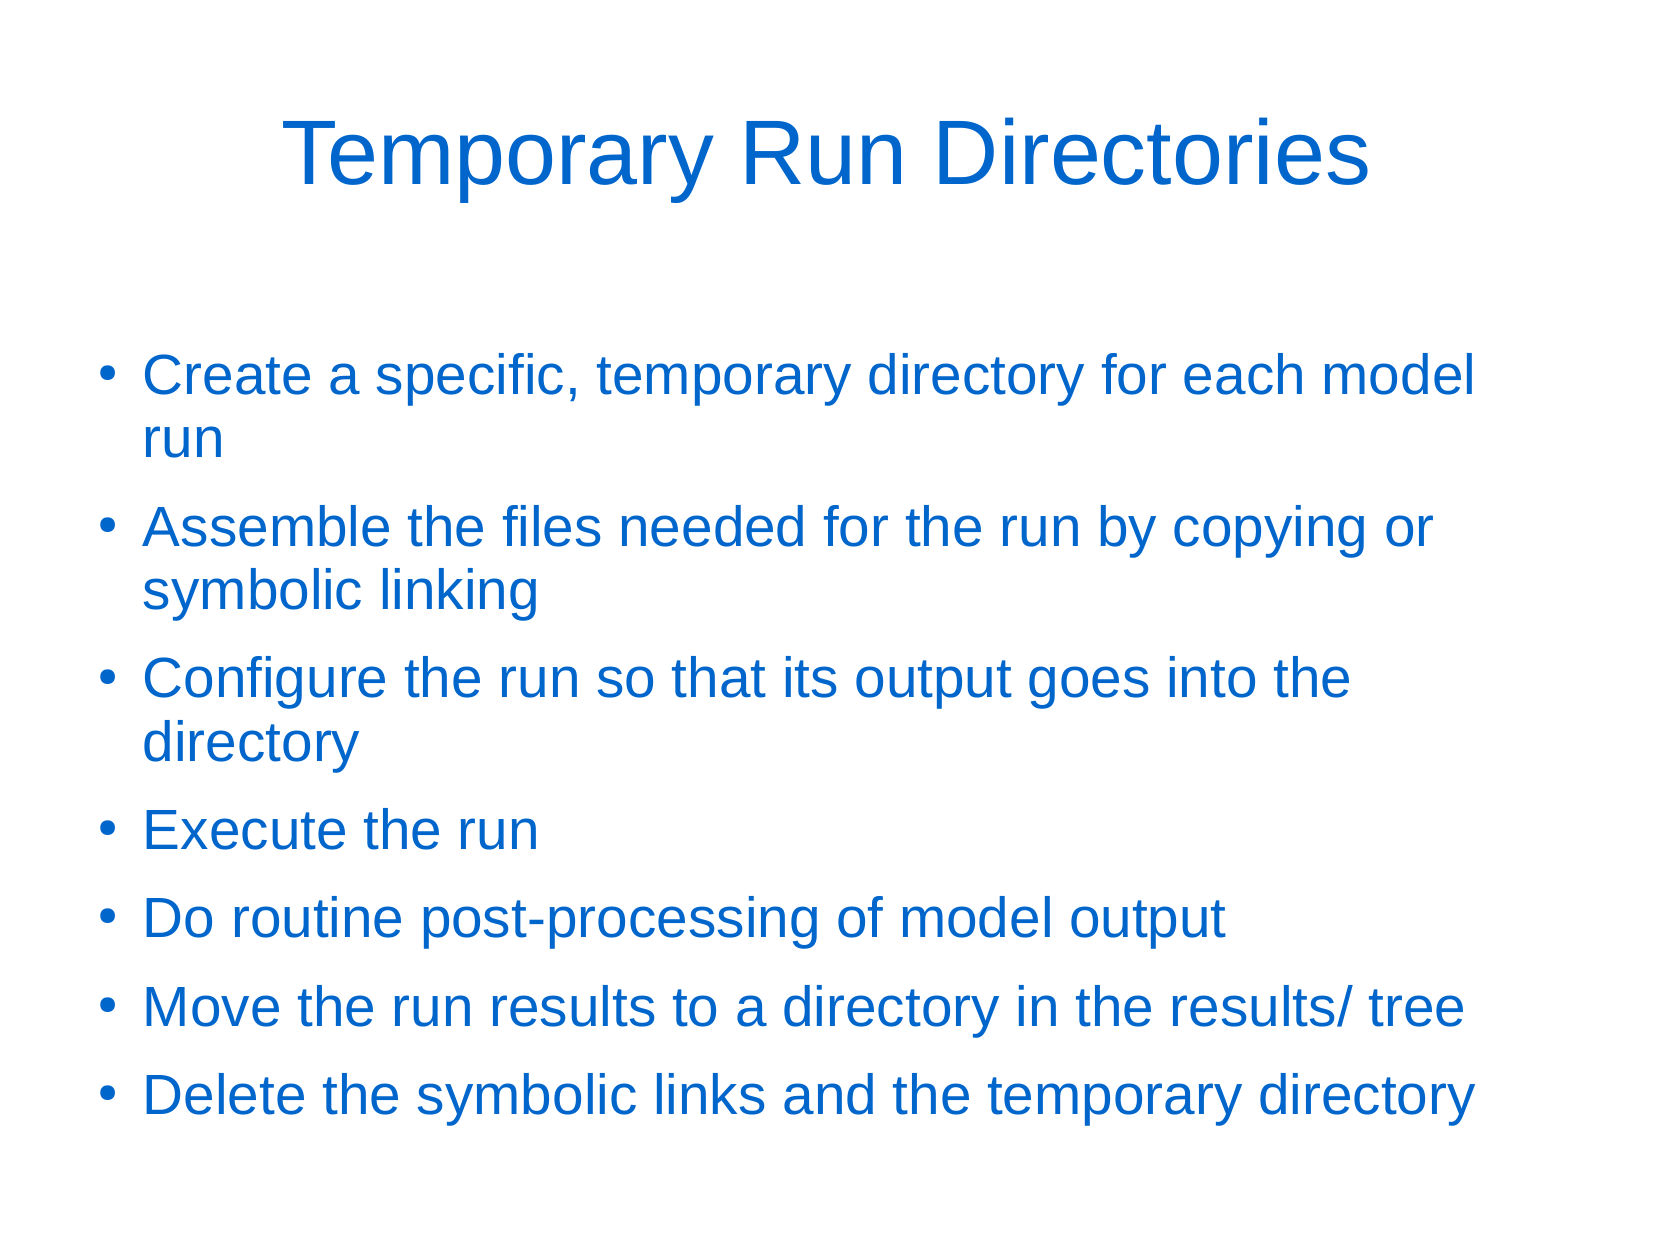

# Temporary Run Directories
Create a specific, temporary directory for each model run
Assemble the files needed for the run by copying or symbolic linking
Configure the run so that its output goes into the directory
Execute the run
Do routine post-processing of model output
Move the run results to a directory in the results/ tree
Delete the symbolic links and the temporary directory